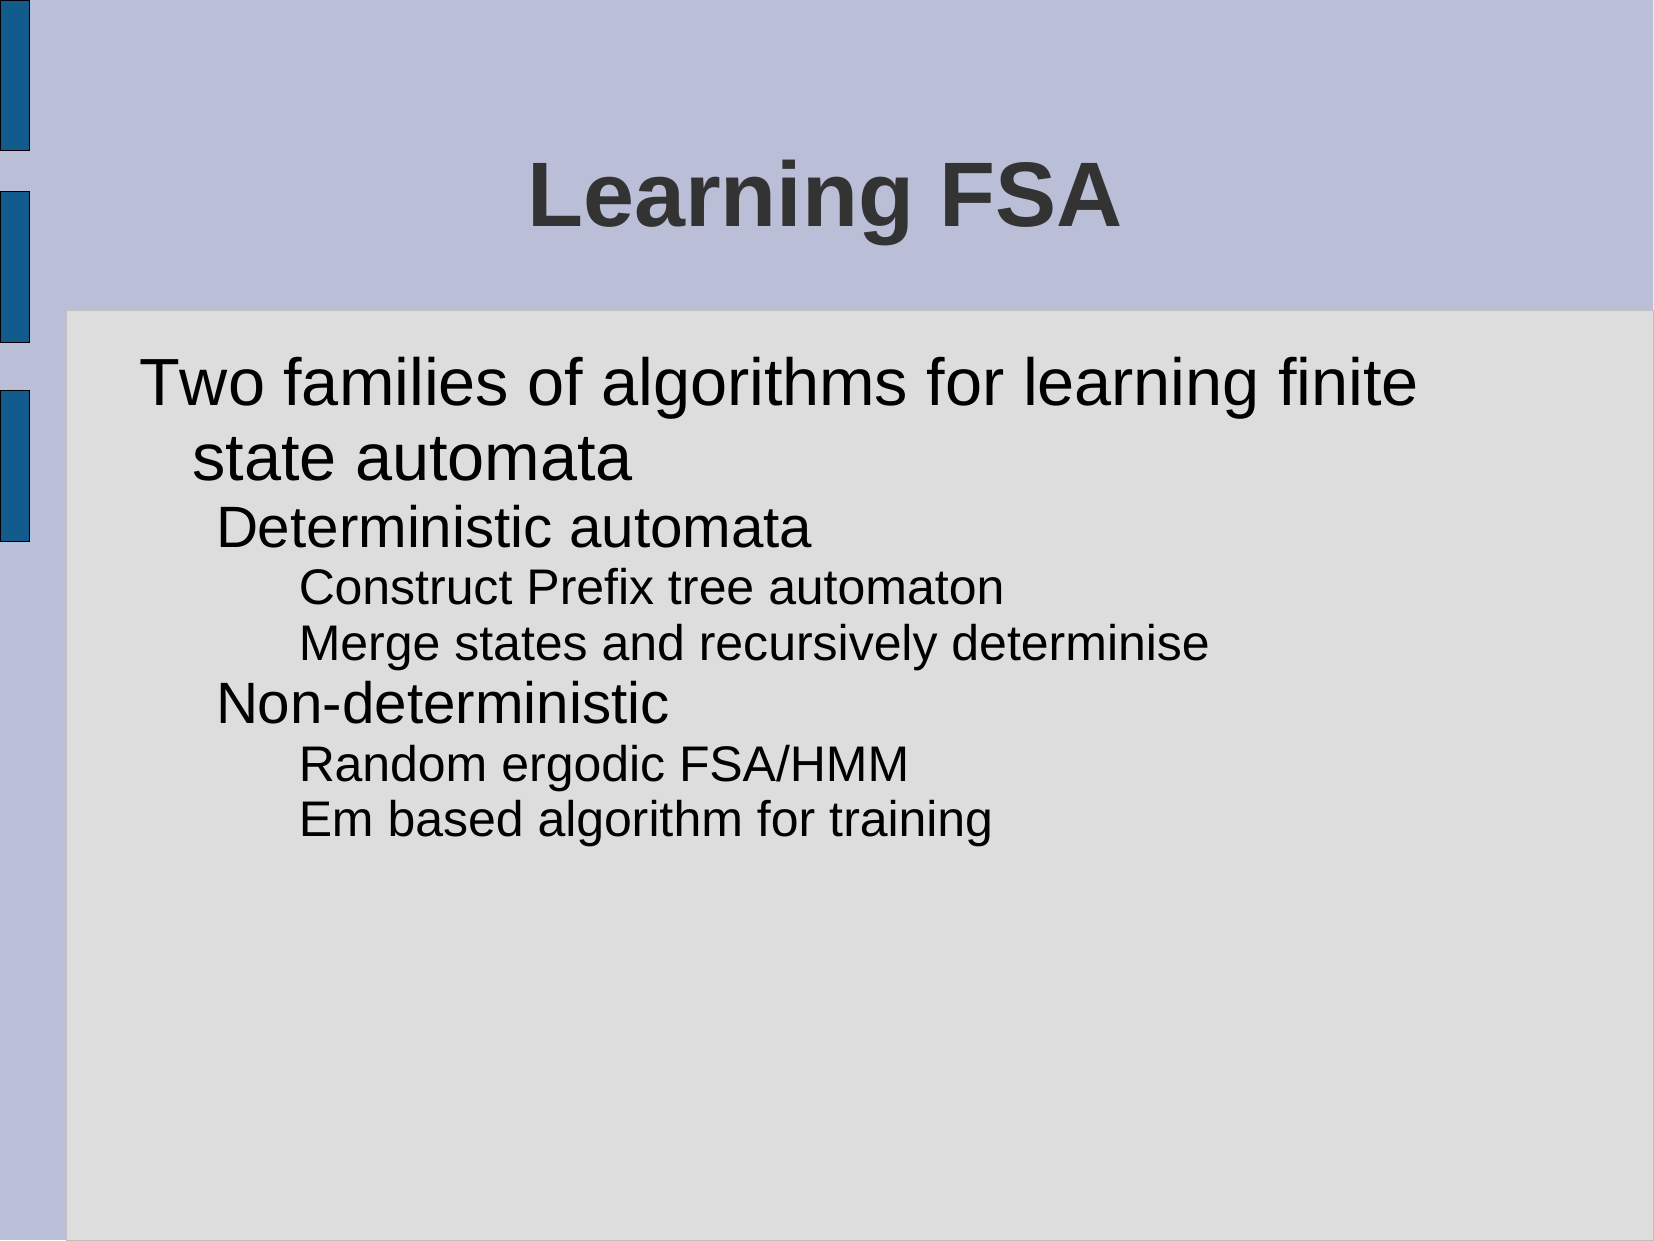

# Learning FSA
Two families of algorithms for learning finite state automata
Deterministic automata
Construct Prefix tree automaton
Merge states and recursively determinise
Non-deterministic
Random ergodic FSA/HMM
Em based algorithm for training